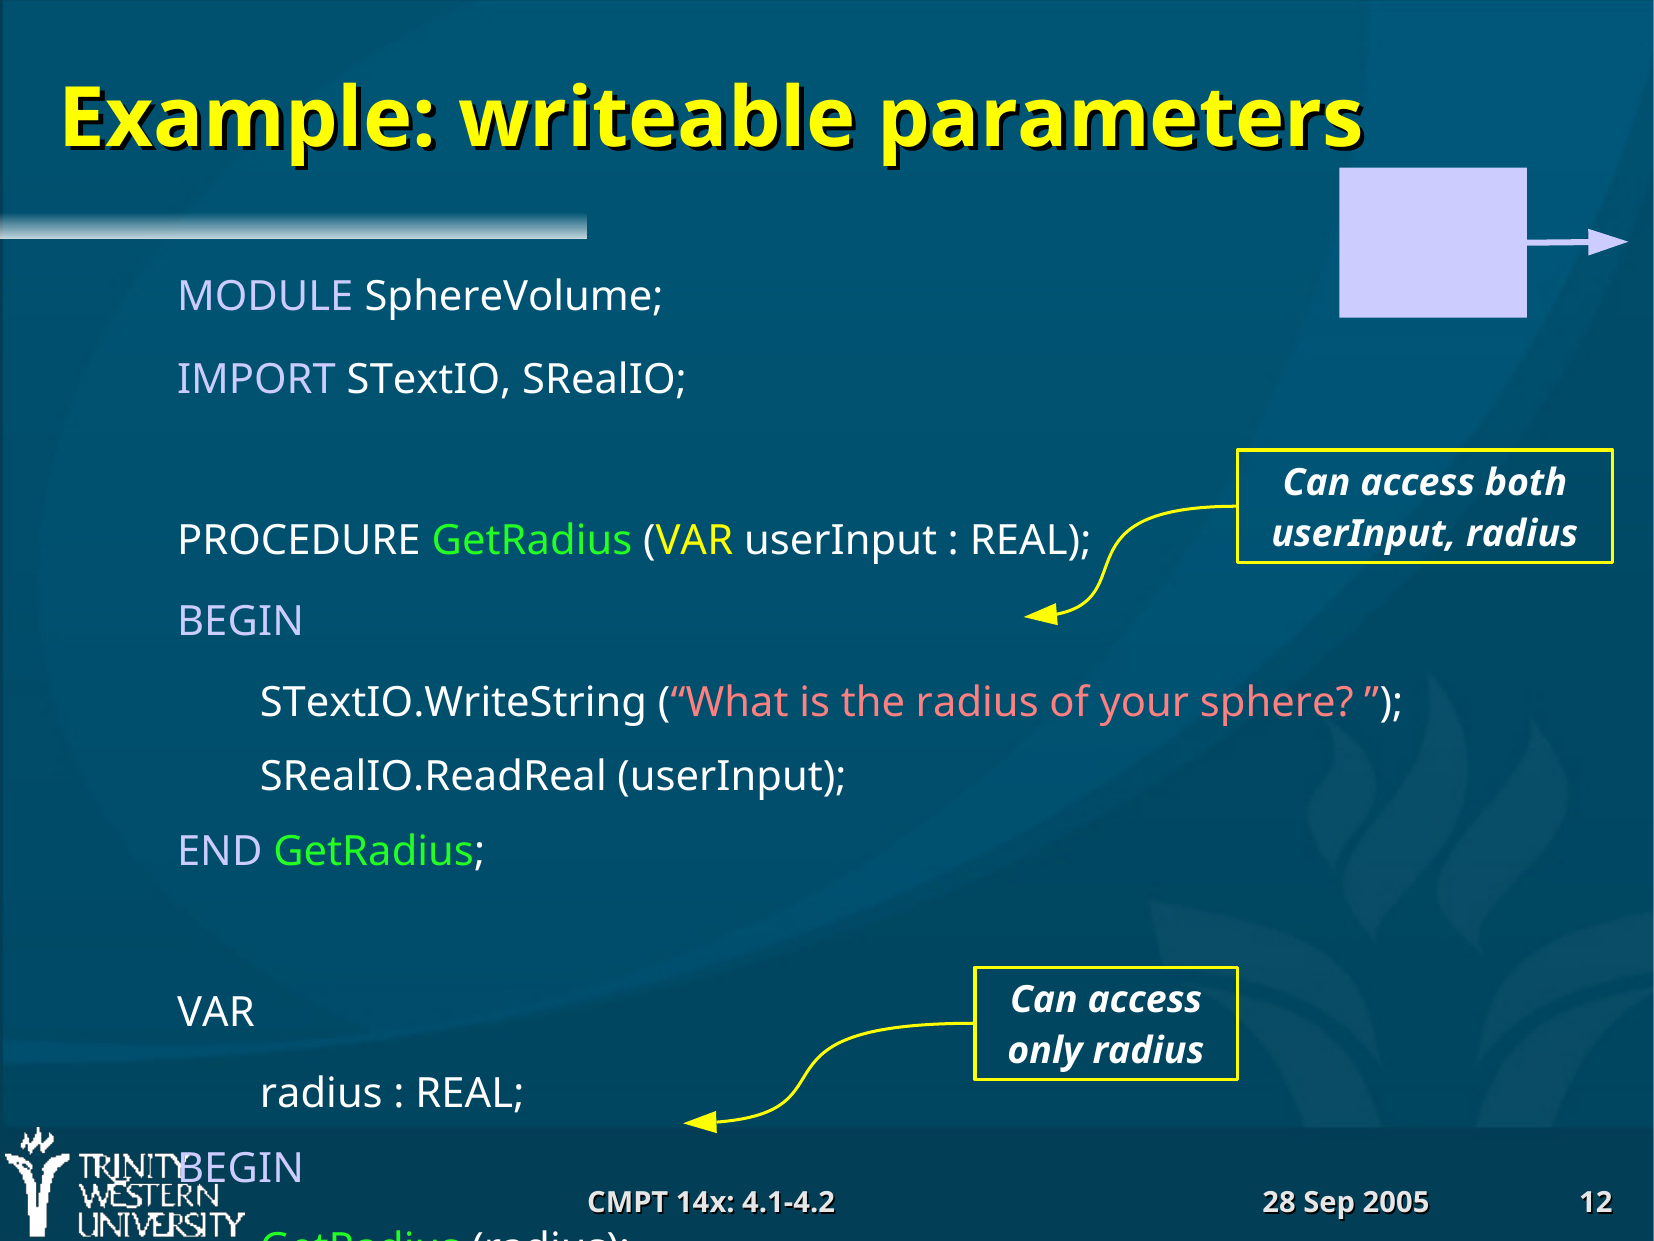

# Example: writeable parameters
MODULE SphereVolume;
IMPORT STextIO, SRealIO;
PROCEDURE GetRadius (VAR userInput : REAL);
BEGIN
STextIO.WriteString (“What is the radius of your sphere? ”);
SRealIO.ReadReal (userInput);
END GetRadius;
VAR
radius : REAL;
BEGIN
GetRadius (radius);
Can access both
userInput, radius
Can access
only radius
CMPT 14x: 4.1-4.2
28 Sep 2005
12